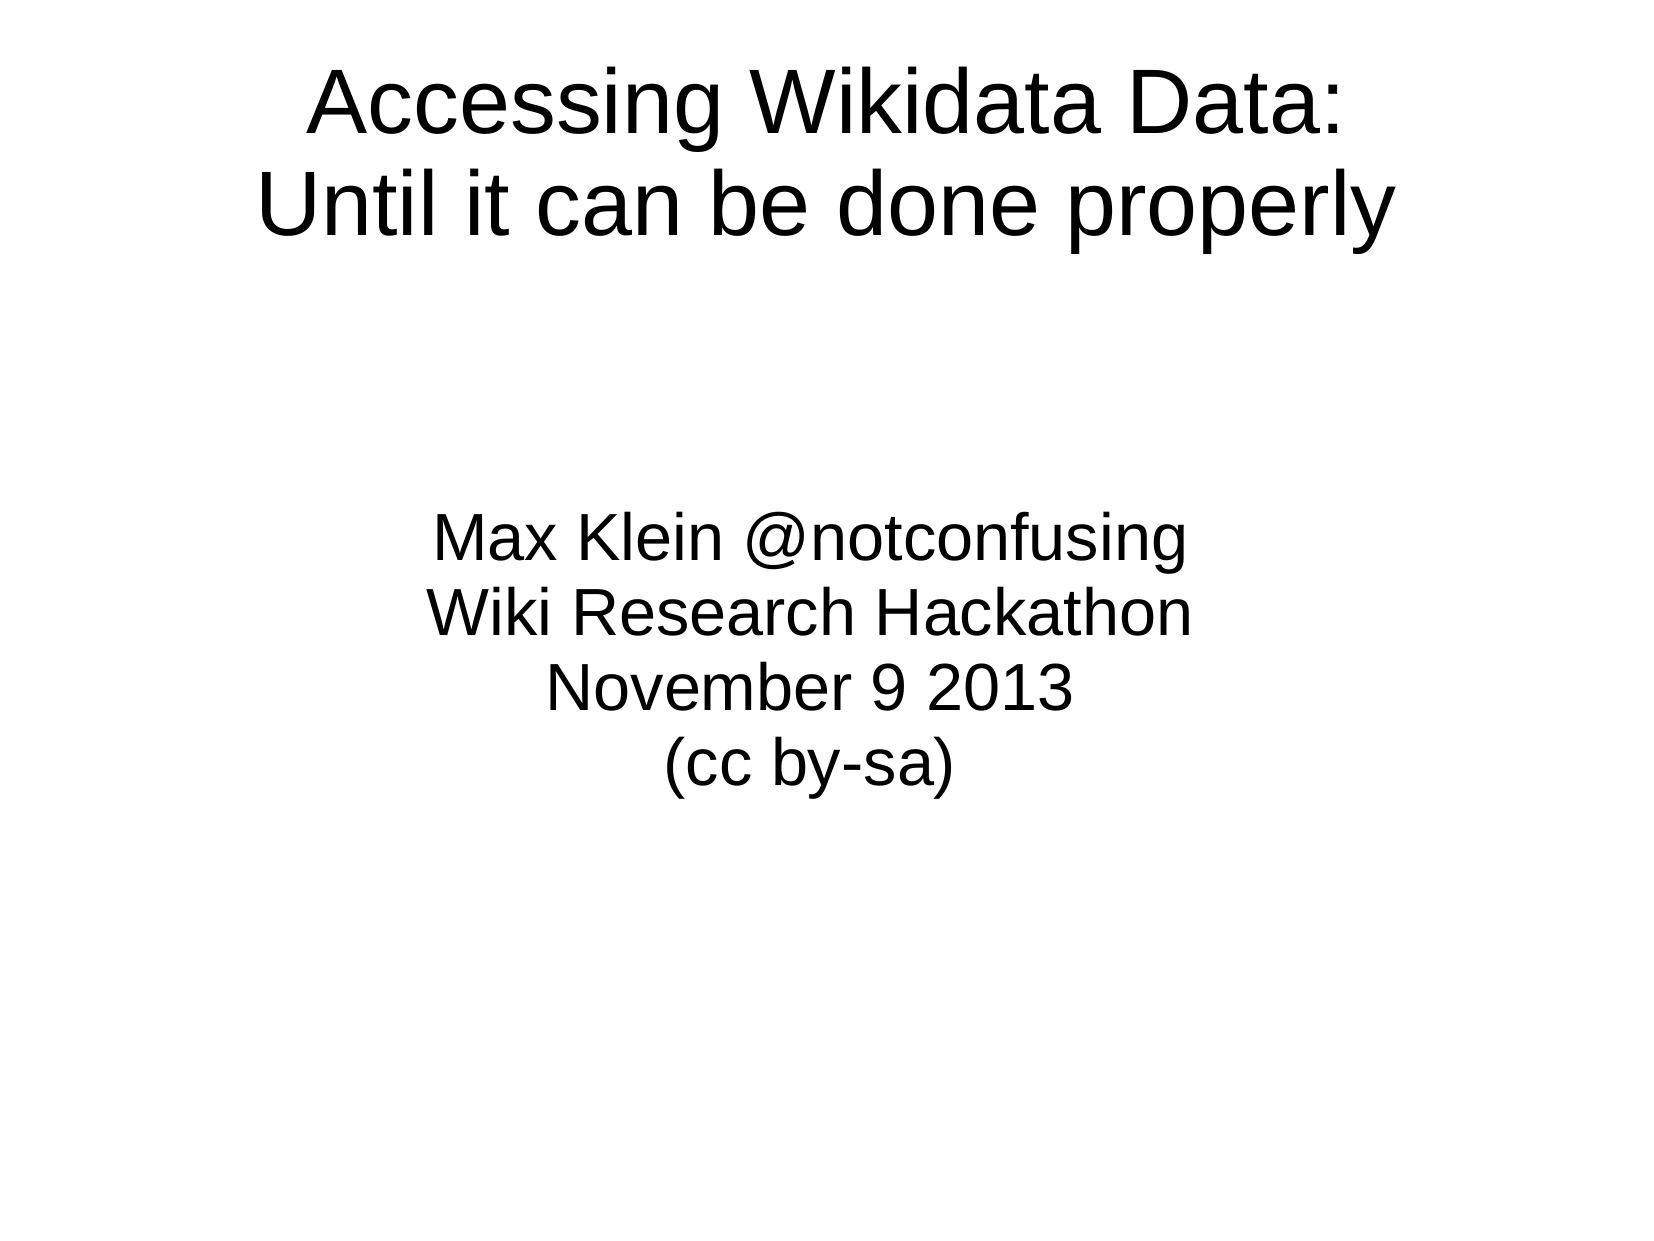

# Accessing Wikidata Data: Until it can be done properly
Max Klein @notconfusing
Wiki Research Hackathon
November 9 2013
(cc by-sa)